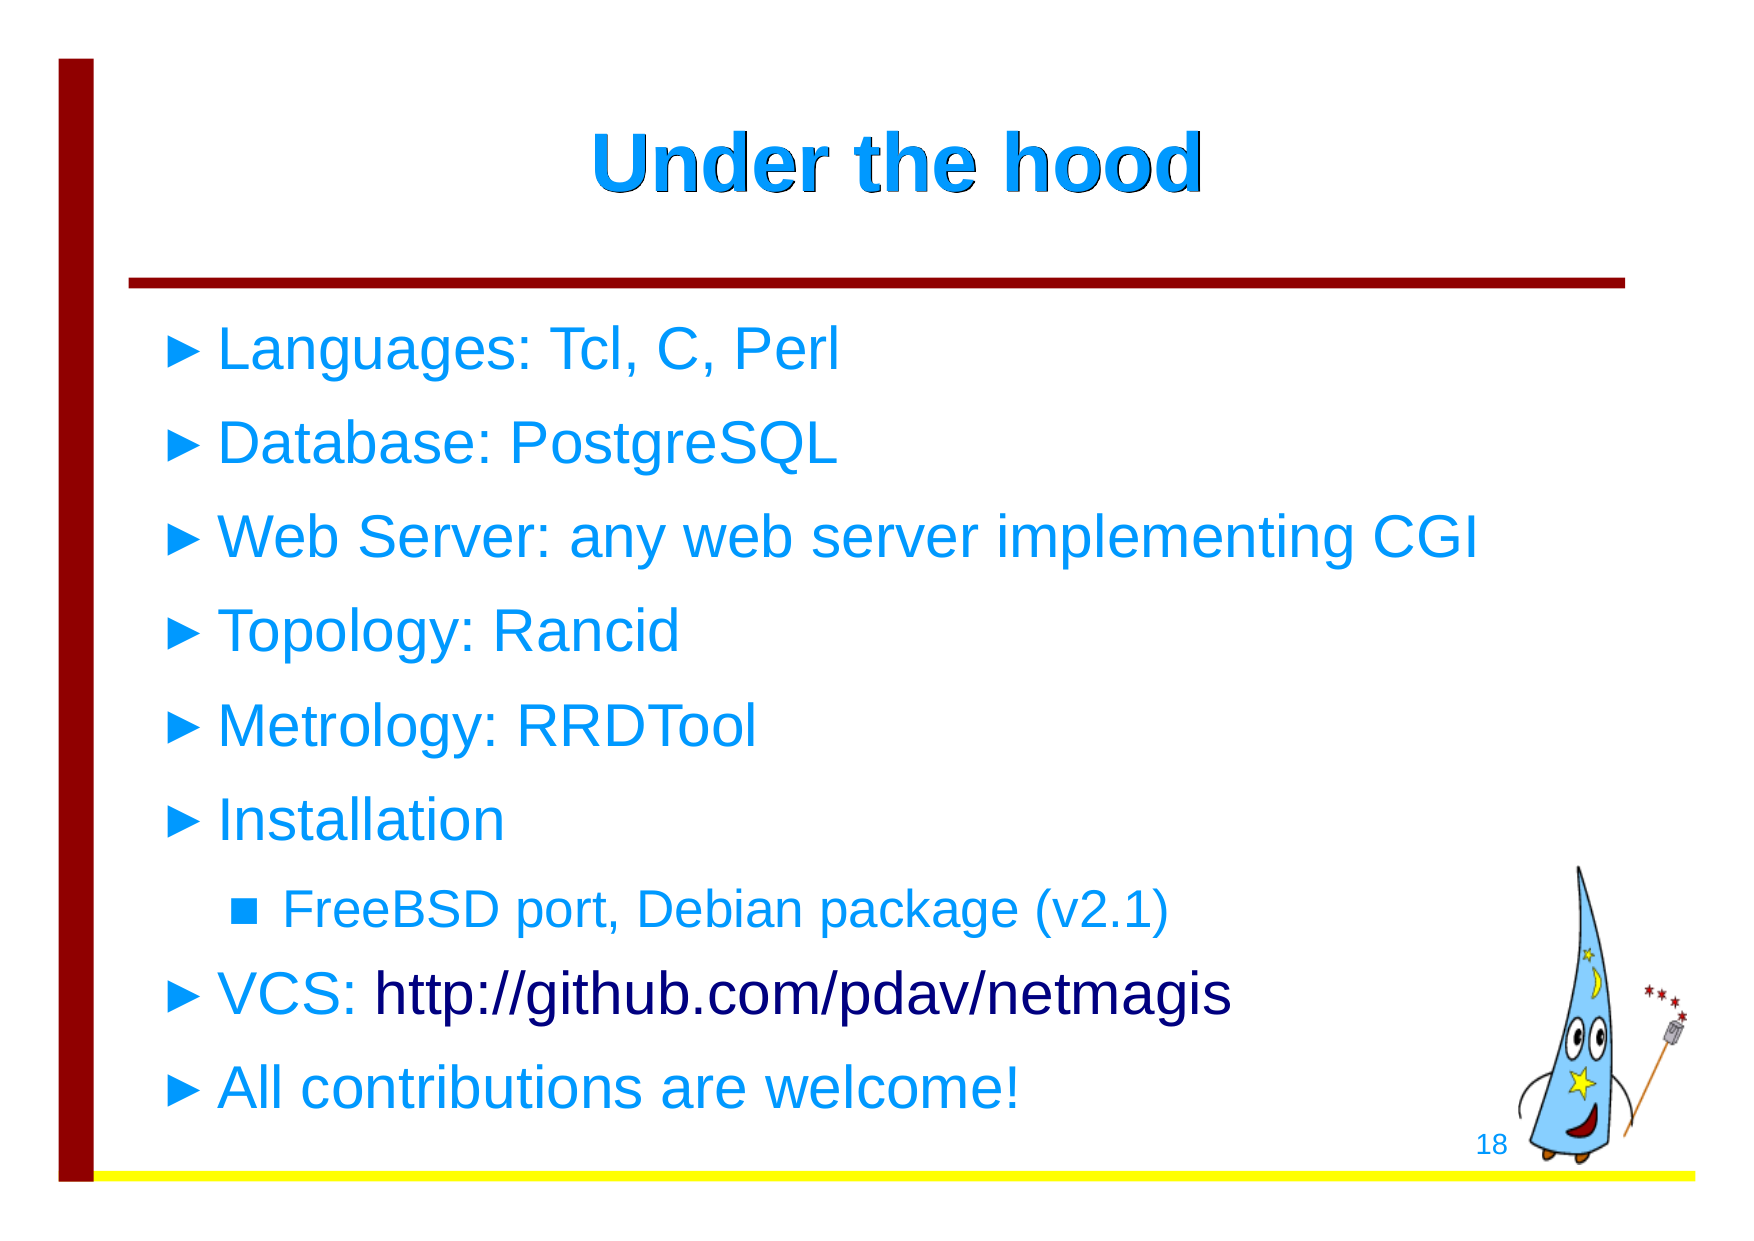

# Under the hood
Languages: Tcl, C, Perl
Database: PostgreSQL
Web Server: any web server implementing CGI
Topology: Rancid
Metrology: RRDTool
Installation
FreeBSD port, Debian package (v2.1)
VCS: http://github.com/pdav/netmagis
All contributions are welcome!
18